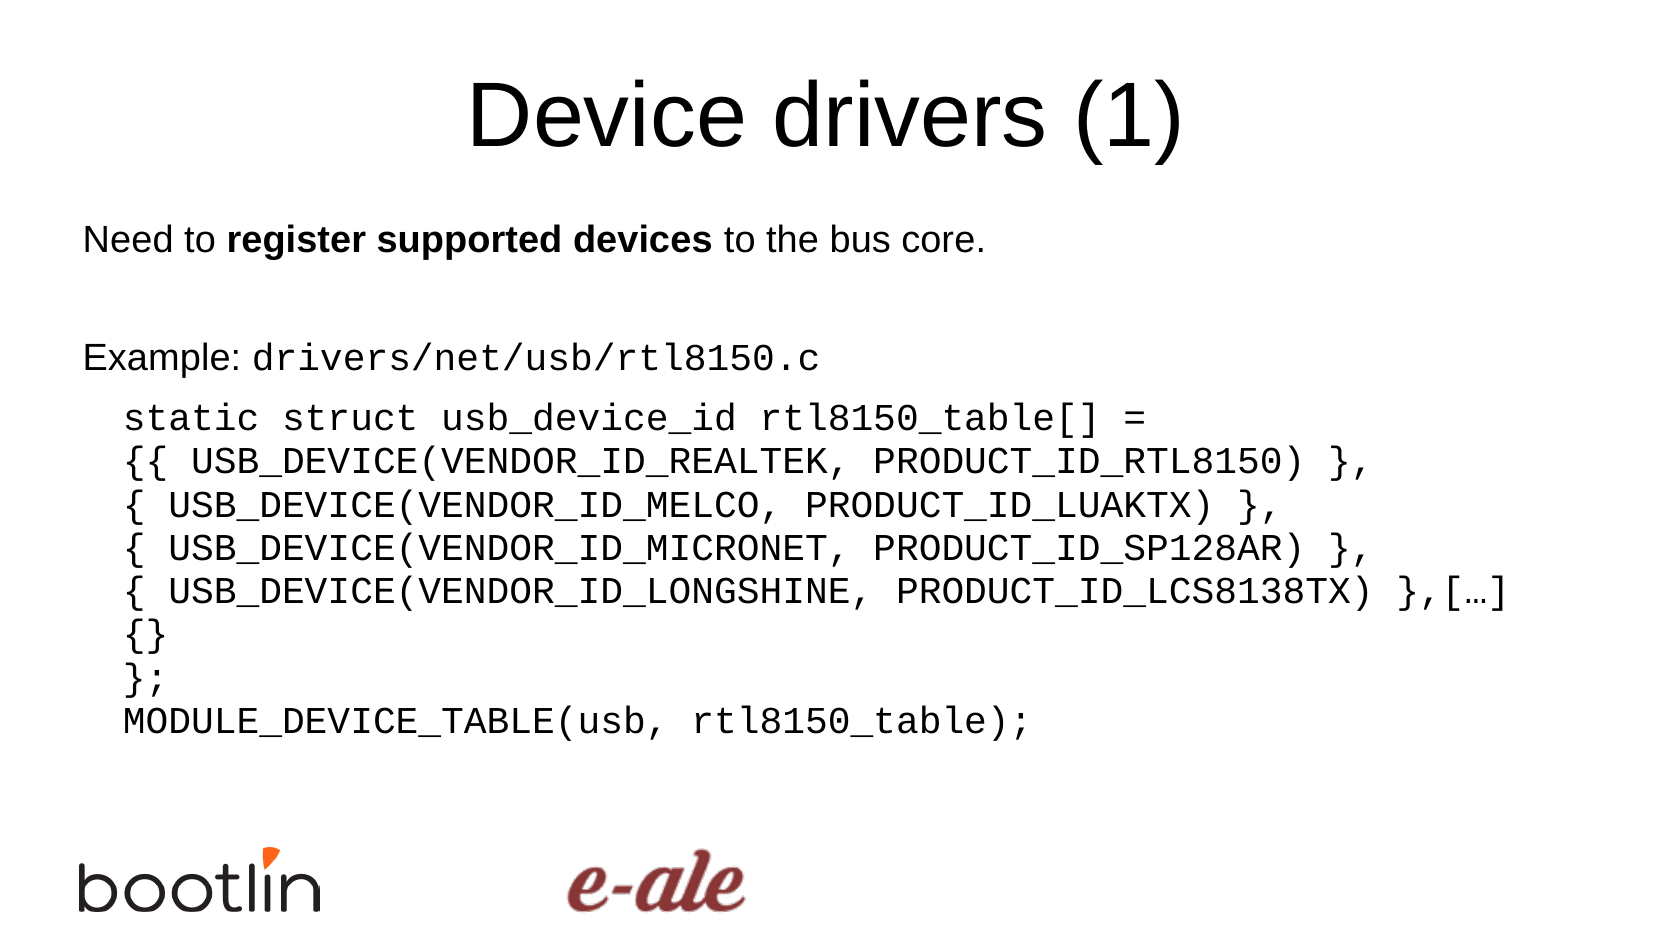

# Device drivers (1)
Need to register supported devices to the bus core.
Example: drivers/net/usb/rtl8150.c
static struct usb_device_id rtl8150_table[] = {{ USB_DEVICE(VENDOR_ID_REALTEK, PRODUCT_ID_RTL8150) },{ USB_DEVICE(VENDOR_ID_MELCO, PRODUCT_ID_LUAKTX) },{ USB_DEVICE(VENDOR_ID_MICRONET, PRODUCT_ID_SP128AR) },{ USB_DEVICE(VENDOR_ID_LONGSHINE, PRODUCT_ID_LCS8138TX) },[…]
{}
};
MODULE_DEVICE_TABLE(usb, rtl8150_table);